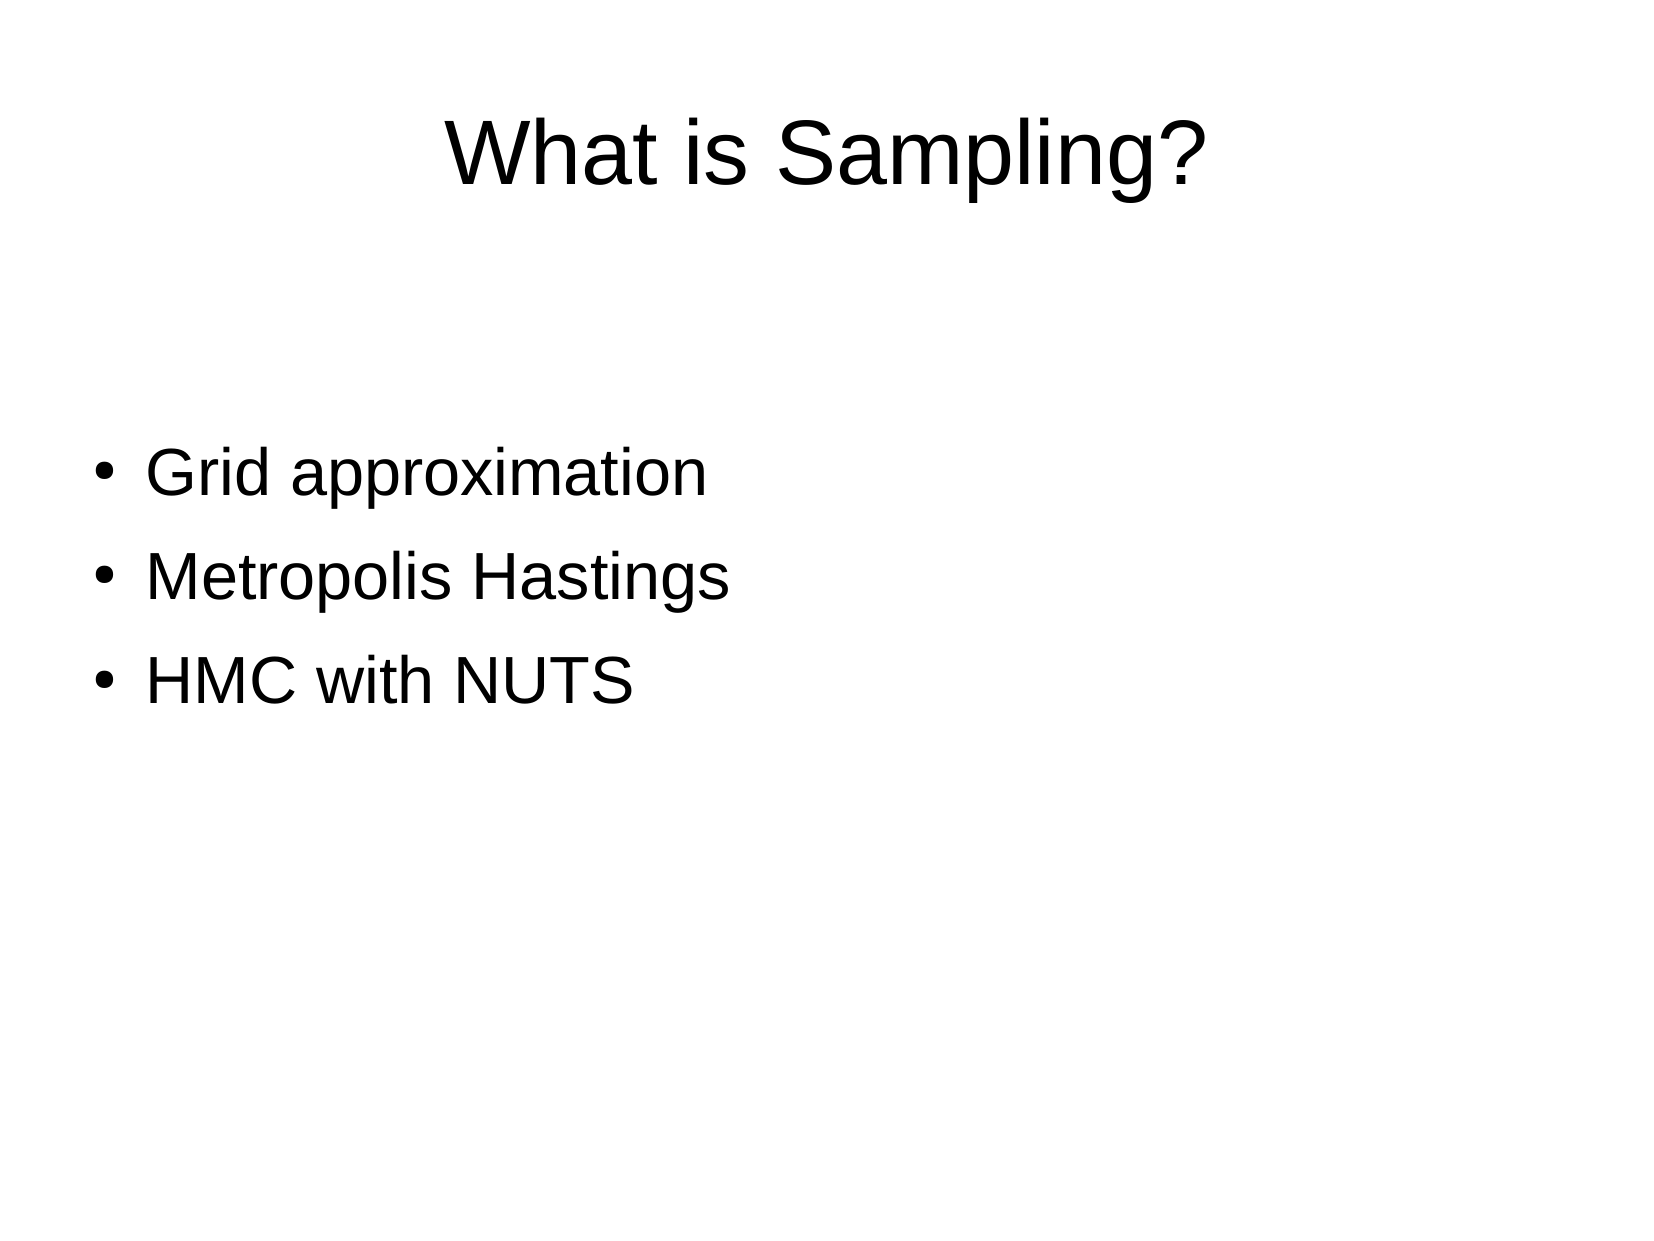

# What is Sampling?
Grid approximation
Metropolis Hastings
HMC with NUTS